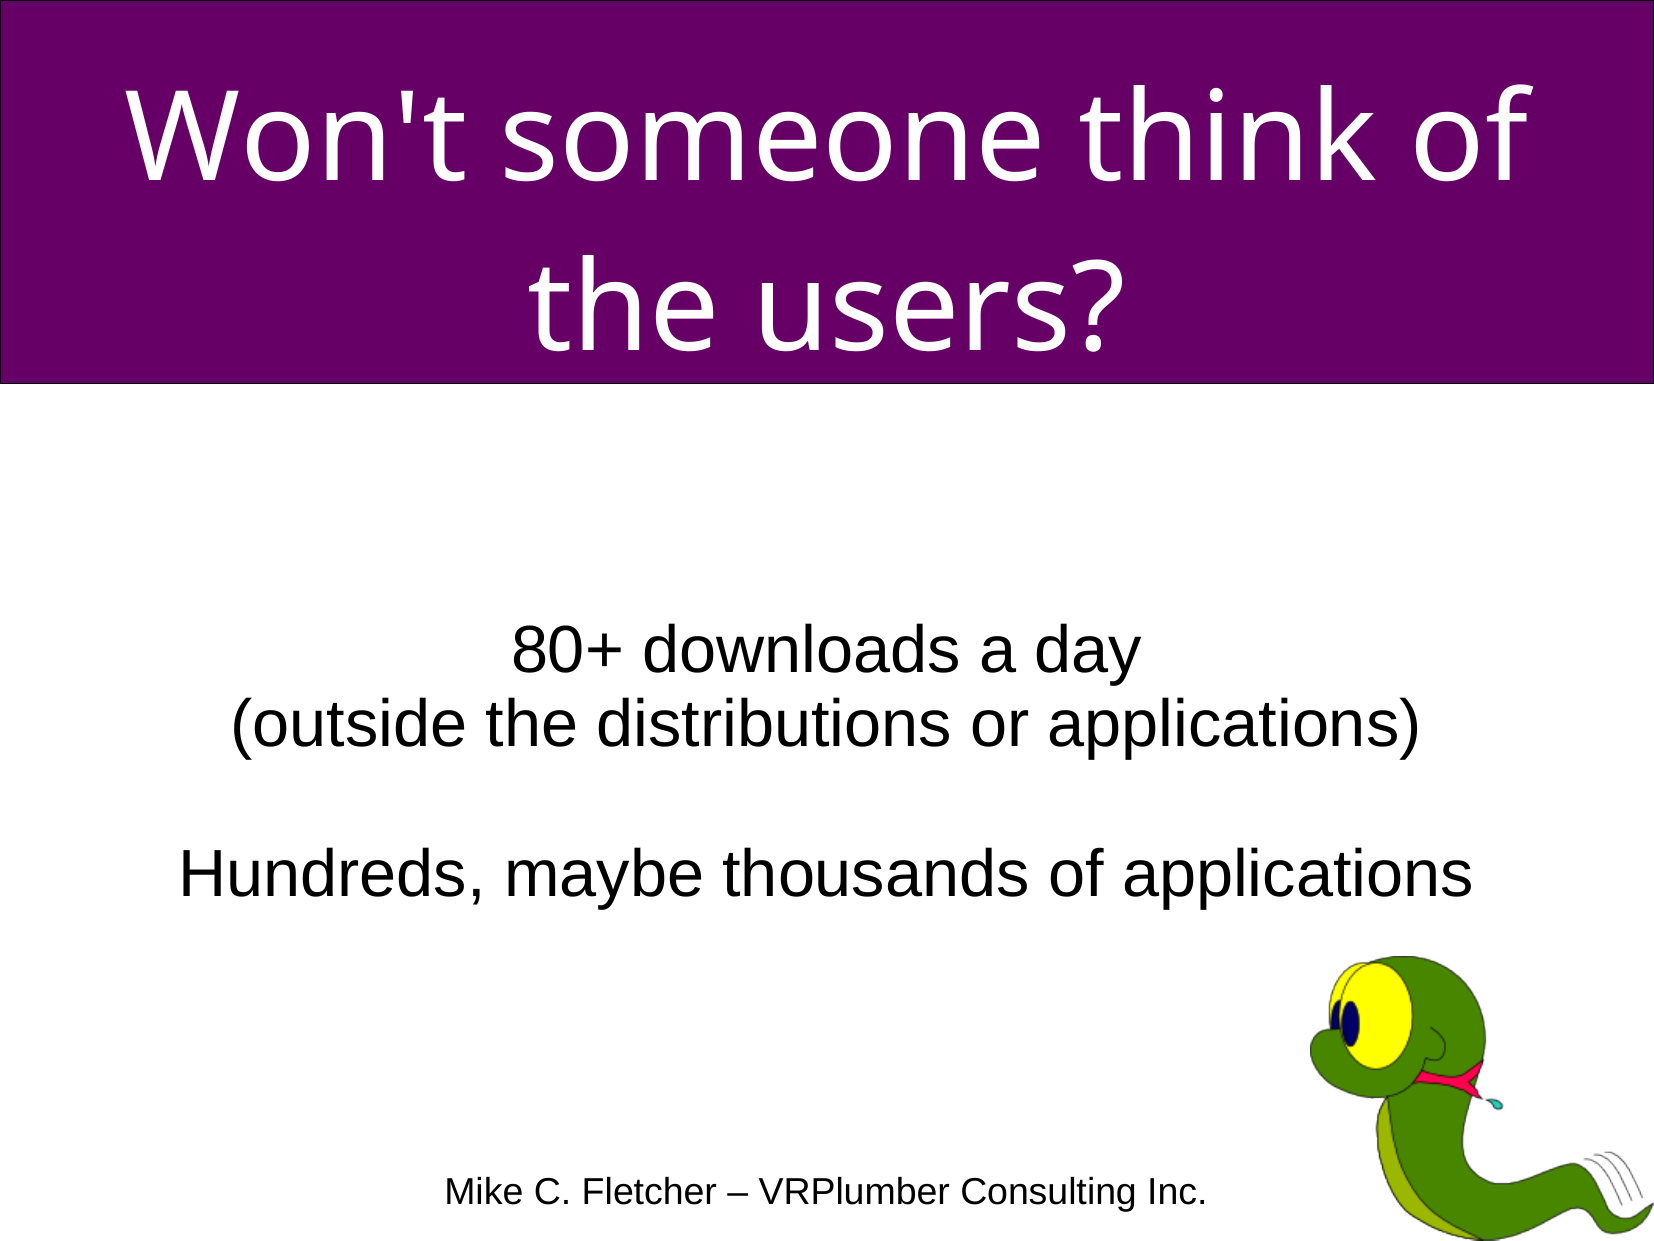

# Won't someone think of the users?
80+ downloads a day
(outside the distributions or applications)
Hundreds, maybe thousands of applications